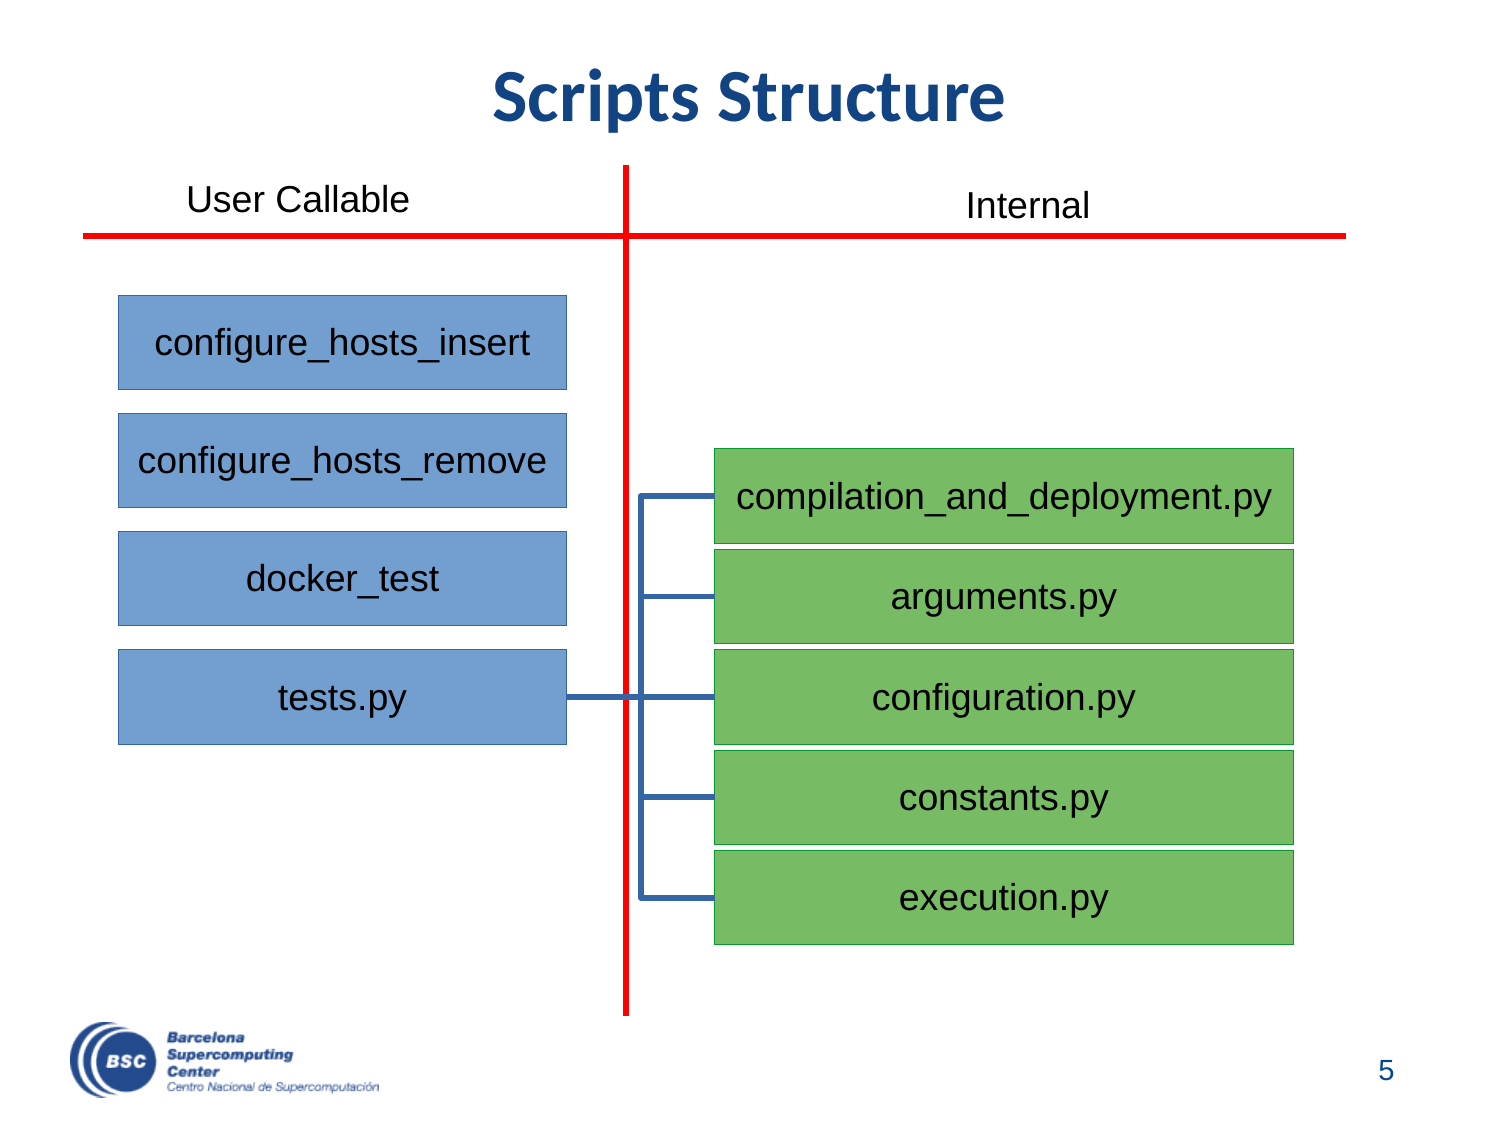

Scripts Structure
User Callable
Internal
configure_hosts_insert
configure_hosts_remove
compilation_and_deployment.py
docker_test
arguments.py
tests.py
configuration.py
constants.py
execution.py